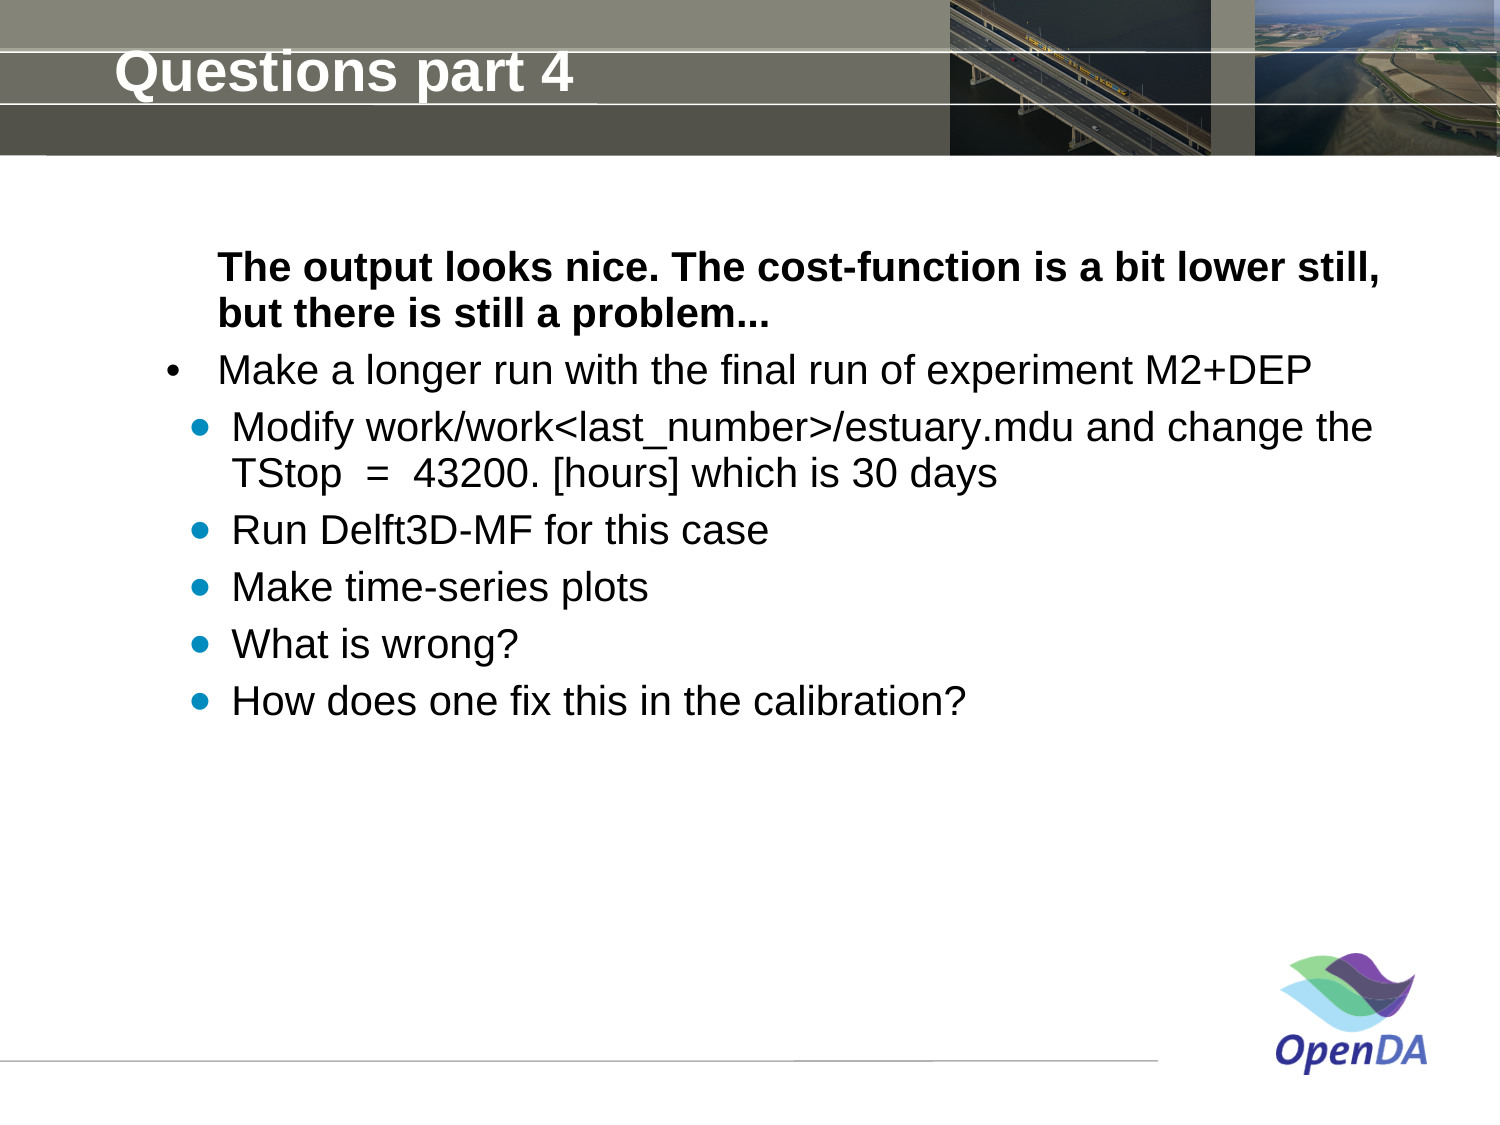

# Questions part 4
The output looks nice. The cost-function is a bit lower still, but there is still a problem...
Make a longer run with the final run of experiment M2+DEP
Modify work/work<last_number>/estuary.mdu and change the TStop = 43200. [hours] which is 30 days
Run Delft3D-MF for this case
Make time-series plots
What is wrong?
How does one fix this in the calibration?